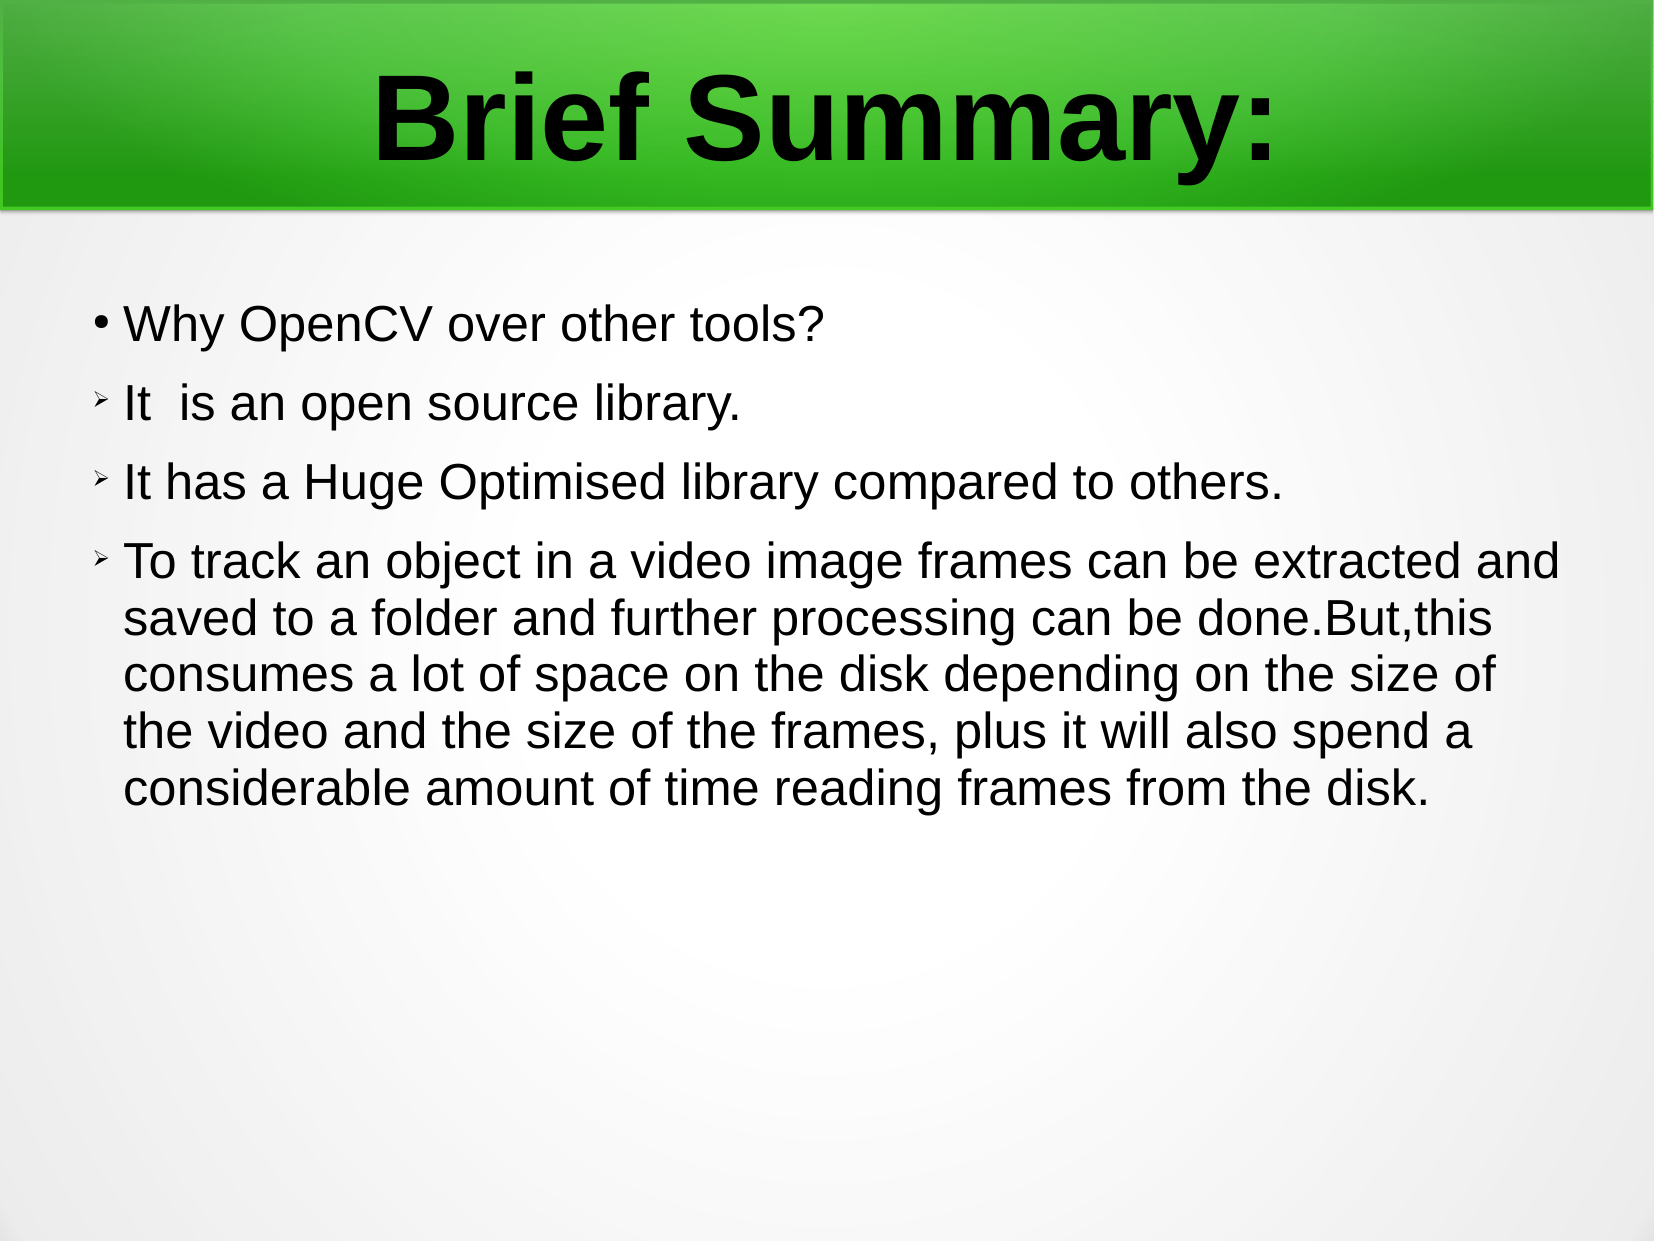

# Brief Summary:
Why OpenCV over other tools?
It is an open source library.
It has a Huge Optimised library compared to others.
To track an object in a video image frames can be extracted and saved to a folder and further processing can be done.But,this consumes a lot of space on the disk depending on the size of the video and the size of the frames, plus it will also spend a considerable amount of time reading frames from the disk.